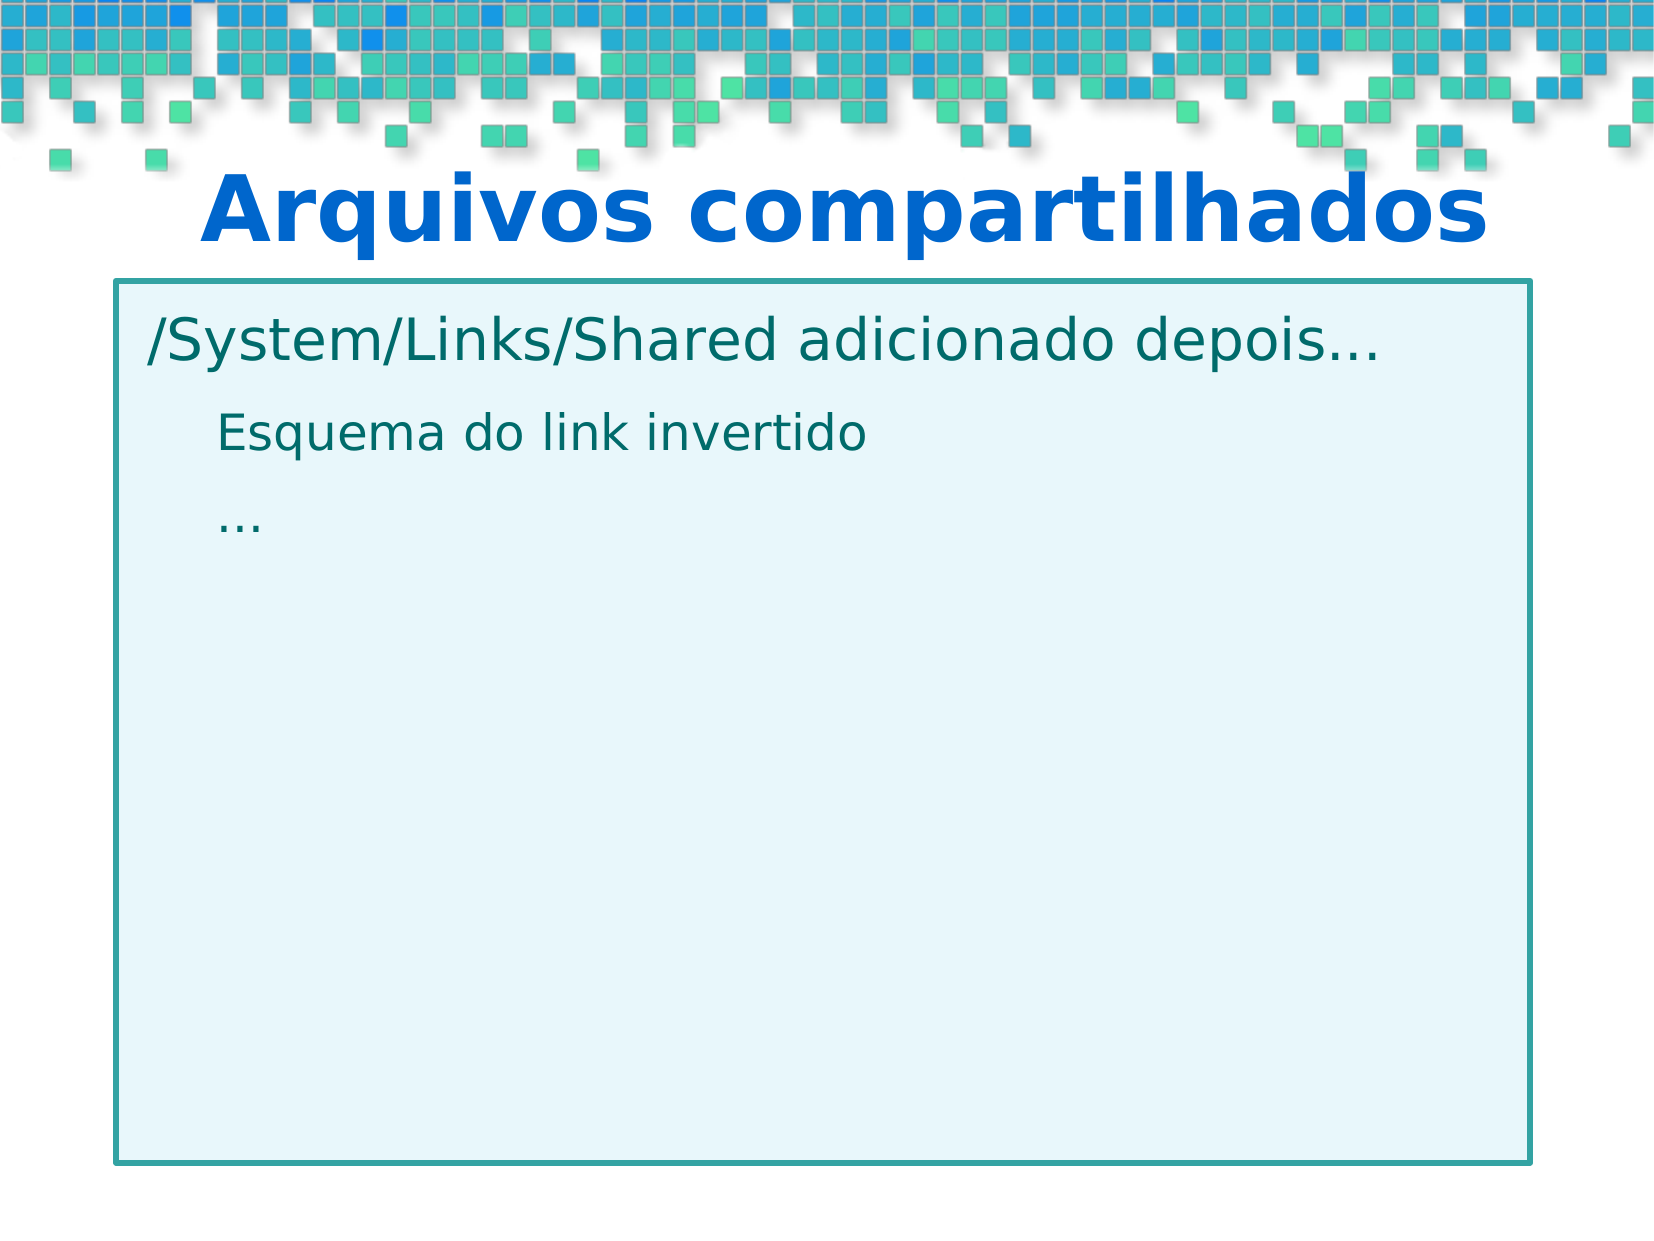

# Arquivos compartilhados
/System/Links/Shared adicionado depois...
Esquema do link invertido
...